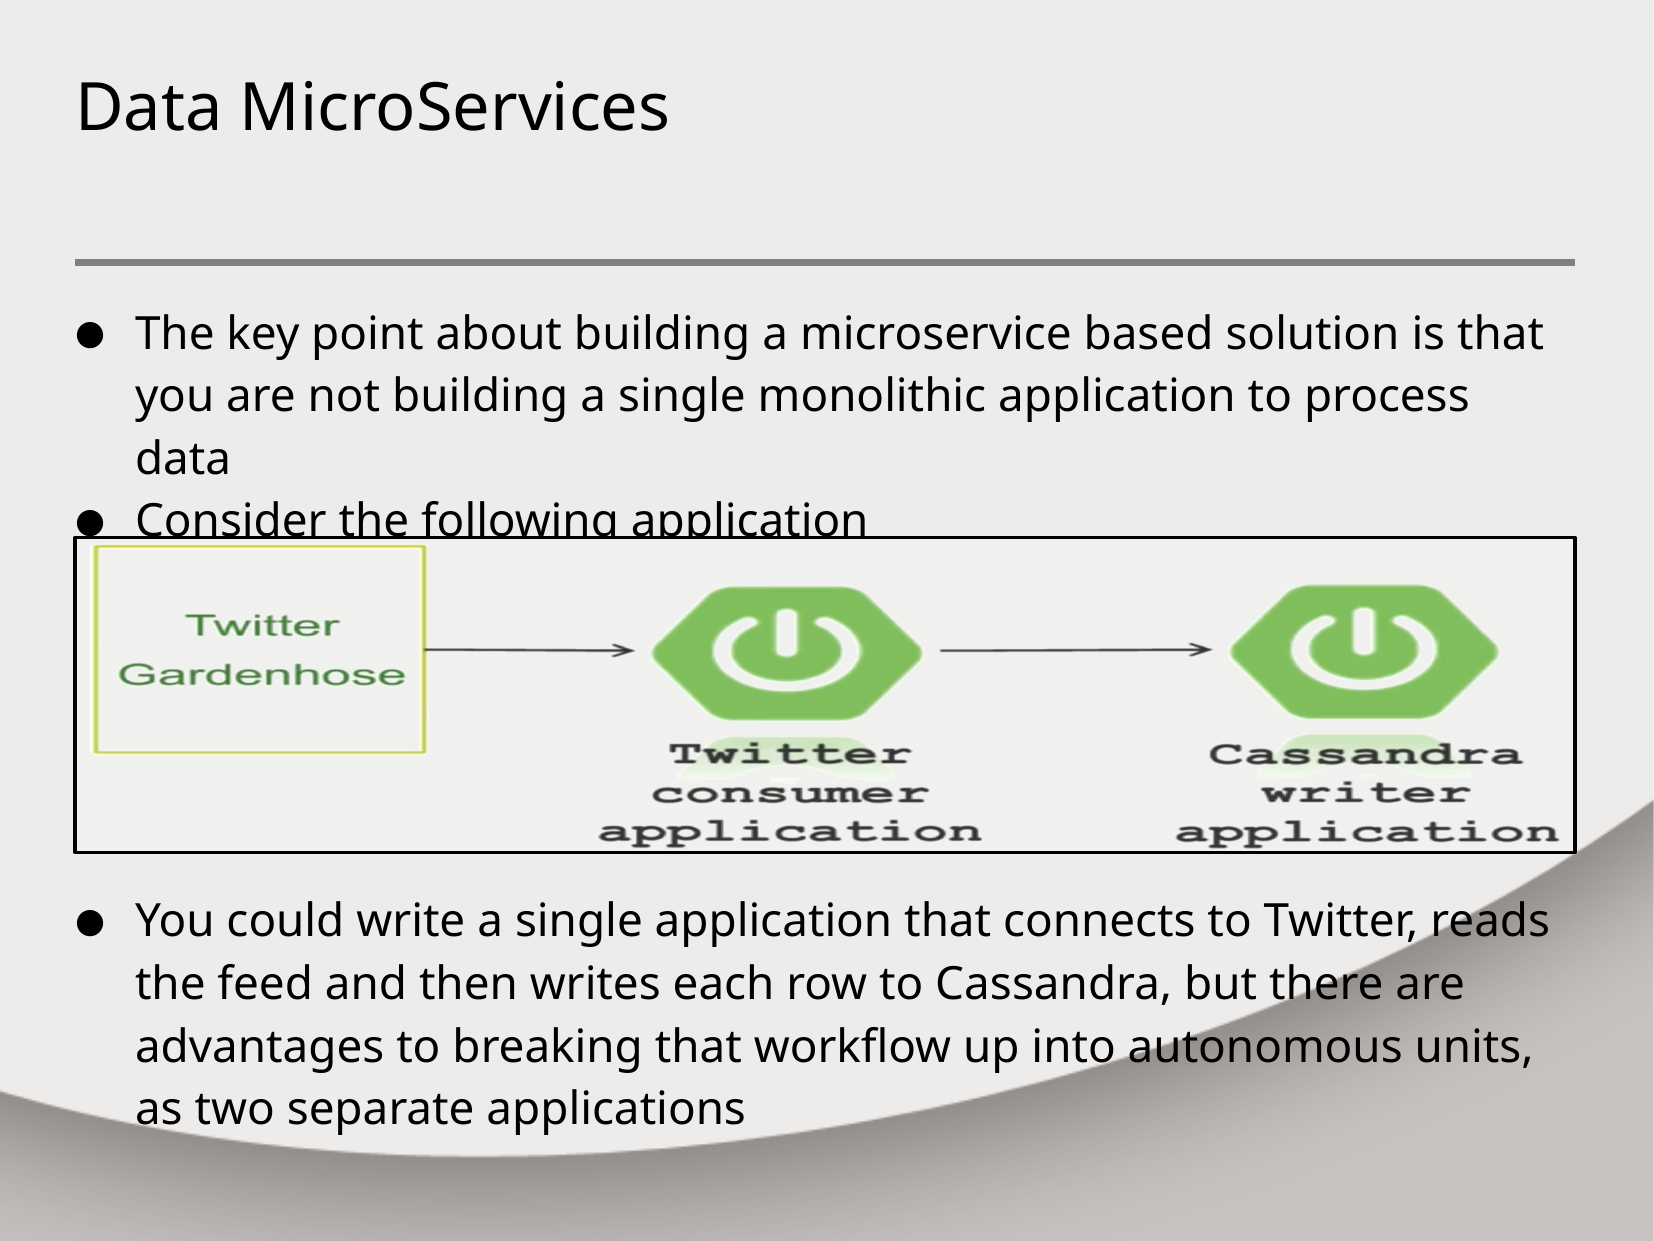

# Data MicroServices
The key point about building a microservice based solution is that you are not building a single monolithic application to process data
Consider the following application
You could write a single application that connects to Twitter, reads the feed and then writes each row to Cassandra, but there are advantages to breaking that workflow up into autonomous units, as two separate applications